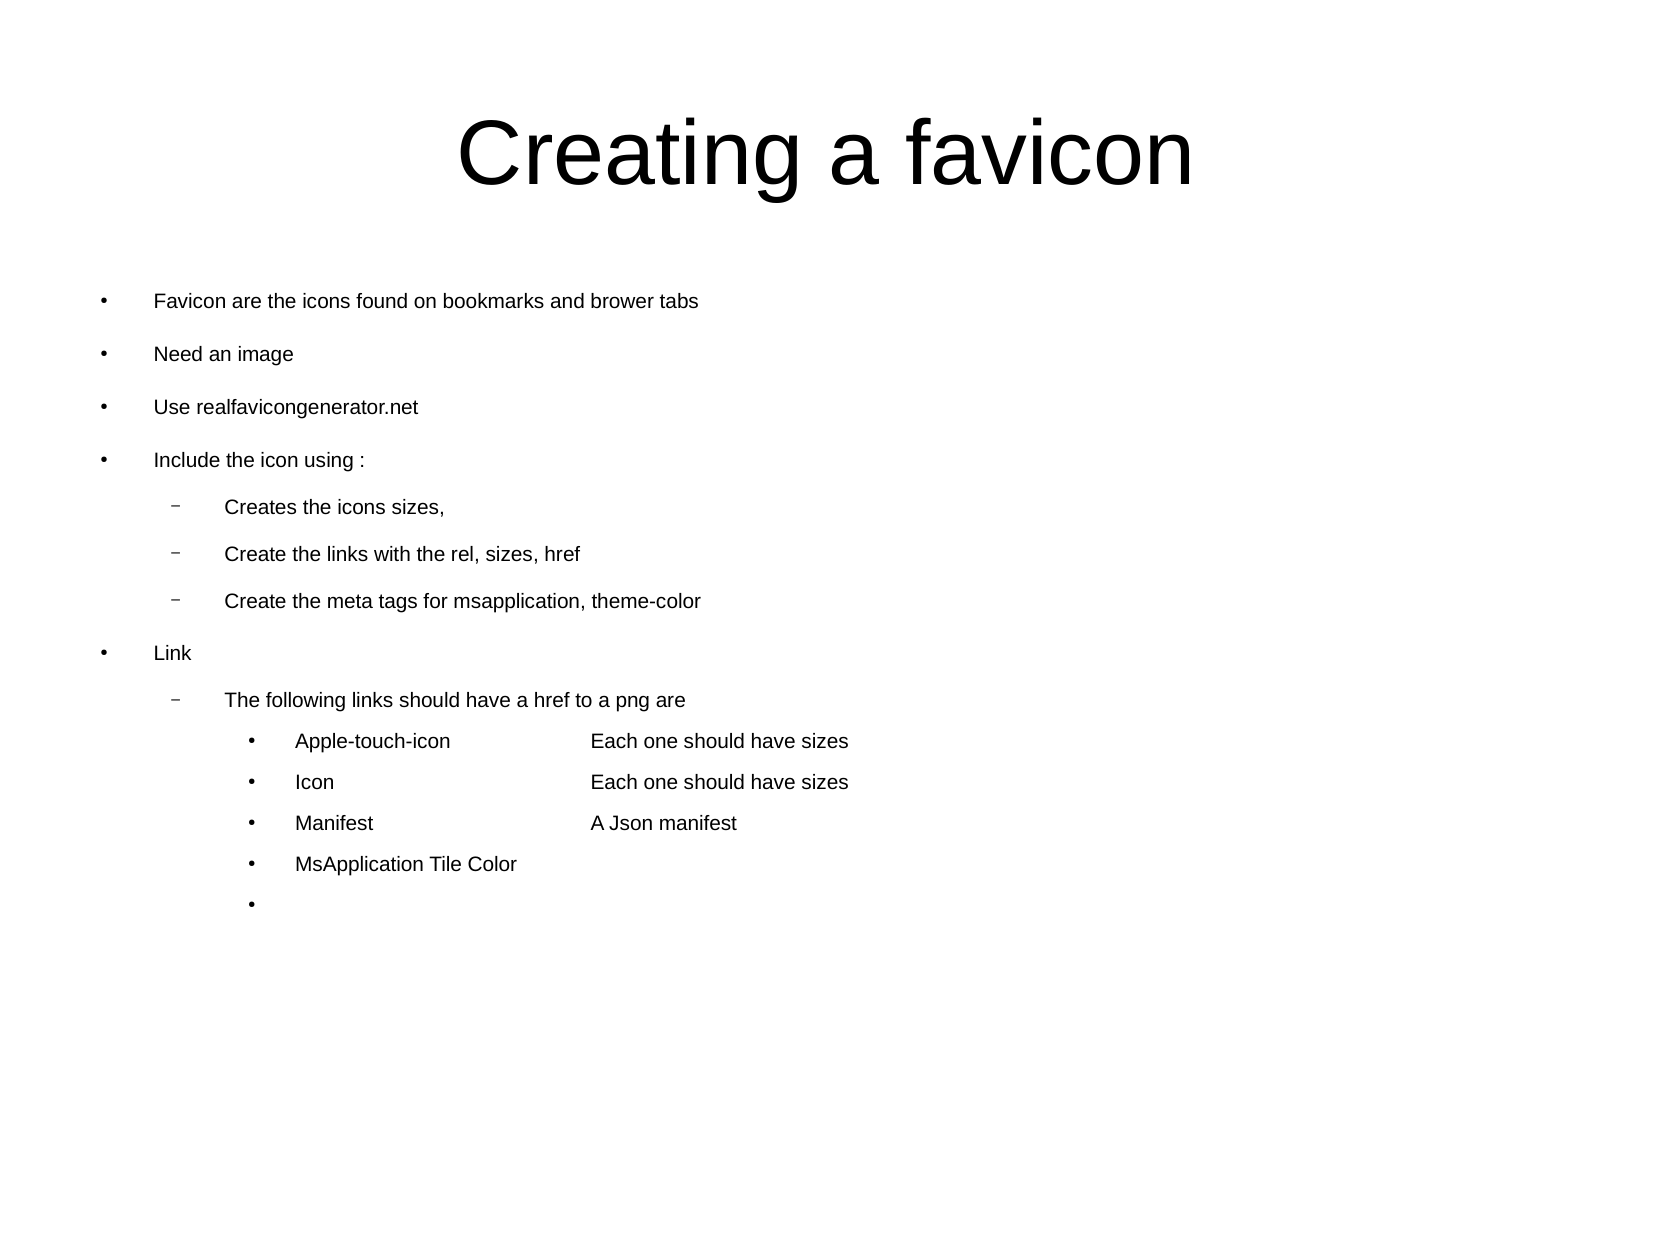

# Creating a favicon
Favicon are the icons found on bookmarks and brower tabs
Need an image
Use realfavicongenerator.net
Include the icon using :
Creates the icons sizes,
Create the links with the rel, sizes, href
Create the meta tags for msapplication, theme-color
Link
The following links should have a href to a png are
Apple-touch-icon		Each one should have sizes
Icon				Each one should have sizes
Manifest			A Json manifest
MsApplication Tile Color